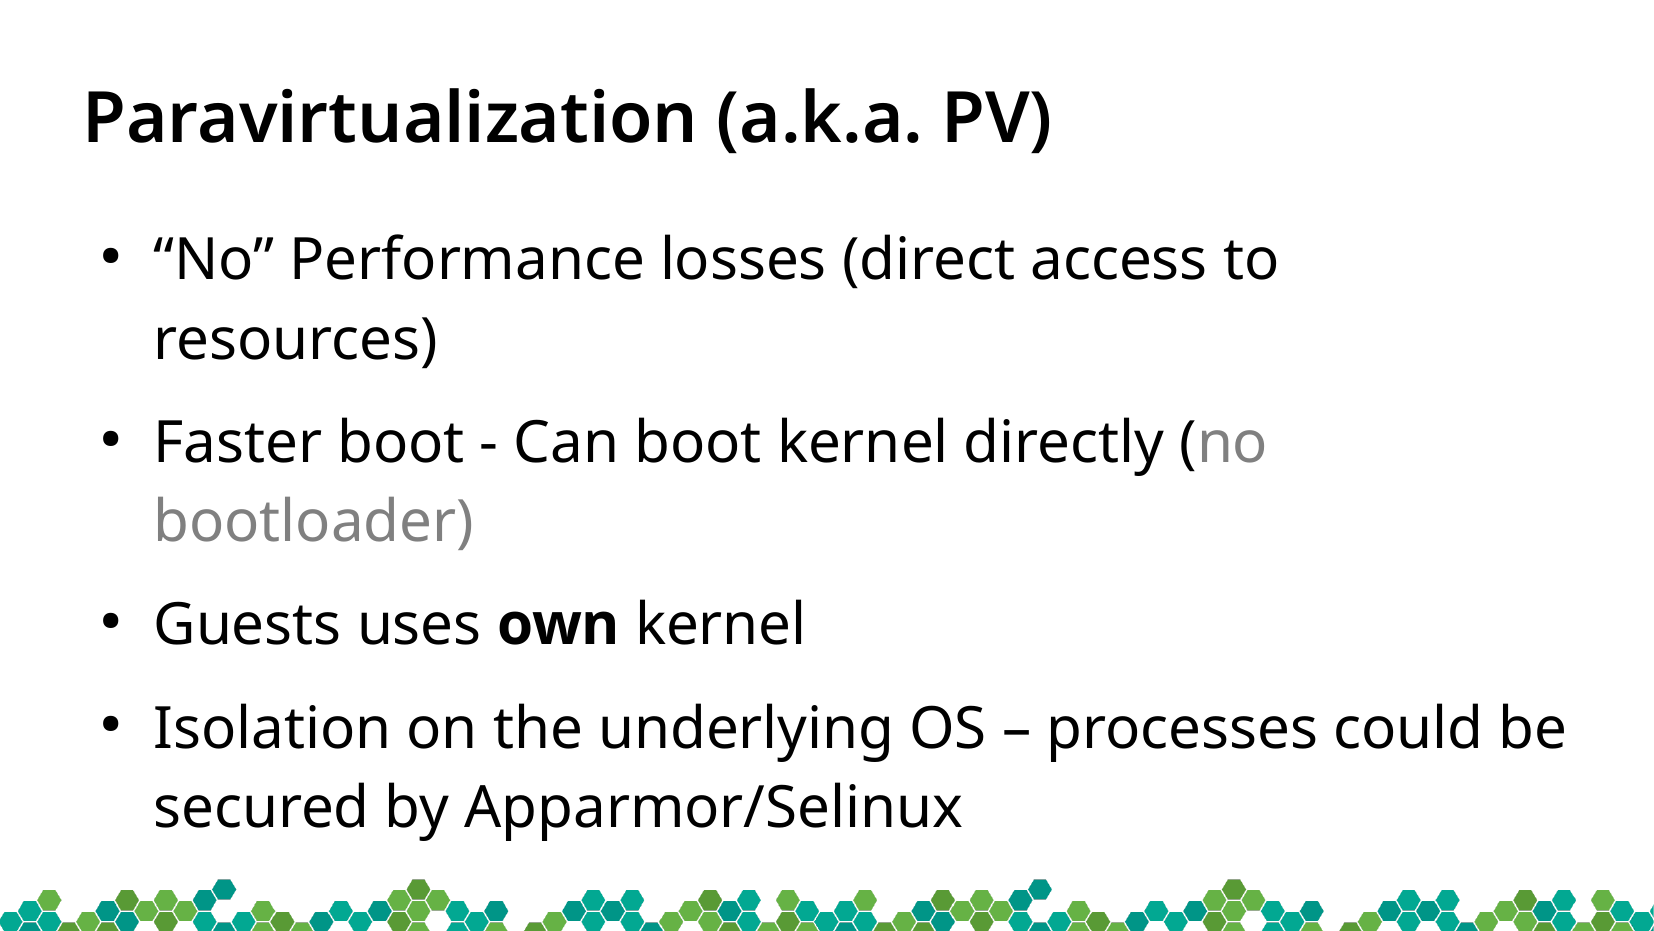

# Paravirtualization (a.k.a. PV)
“No” Performance losses (direct access to resources)
Faster boot - Can boot kernel directly (no bootloader)
Guests uses own kernel
Isolation on the underlying OS – processes could be secured by Apparmor/Selinux